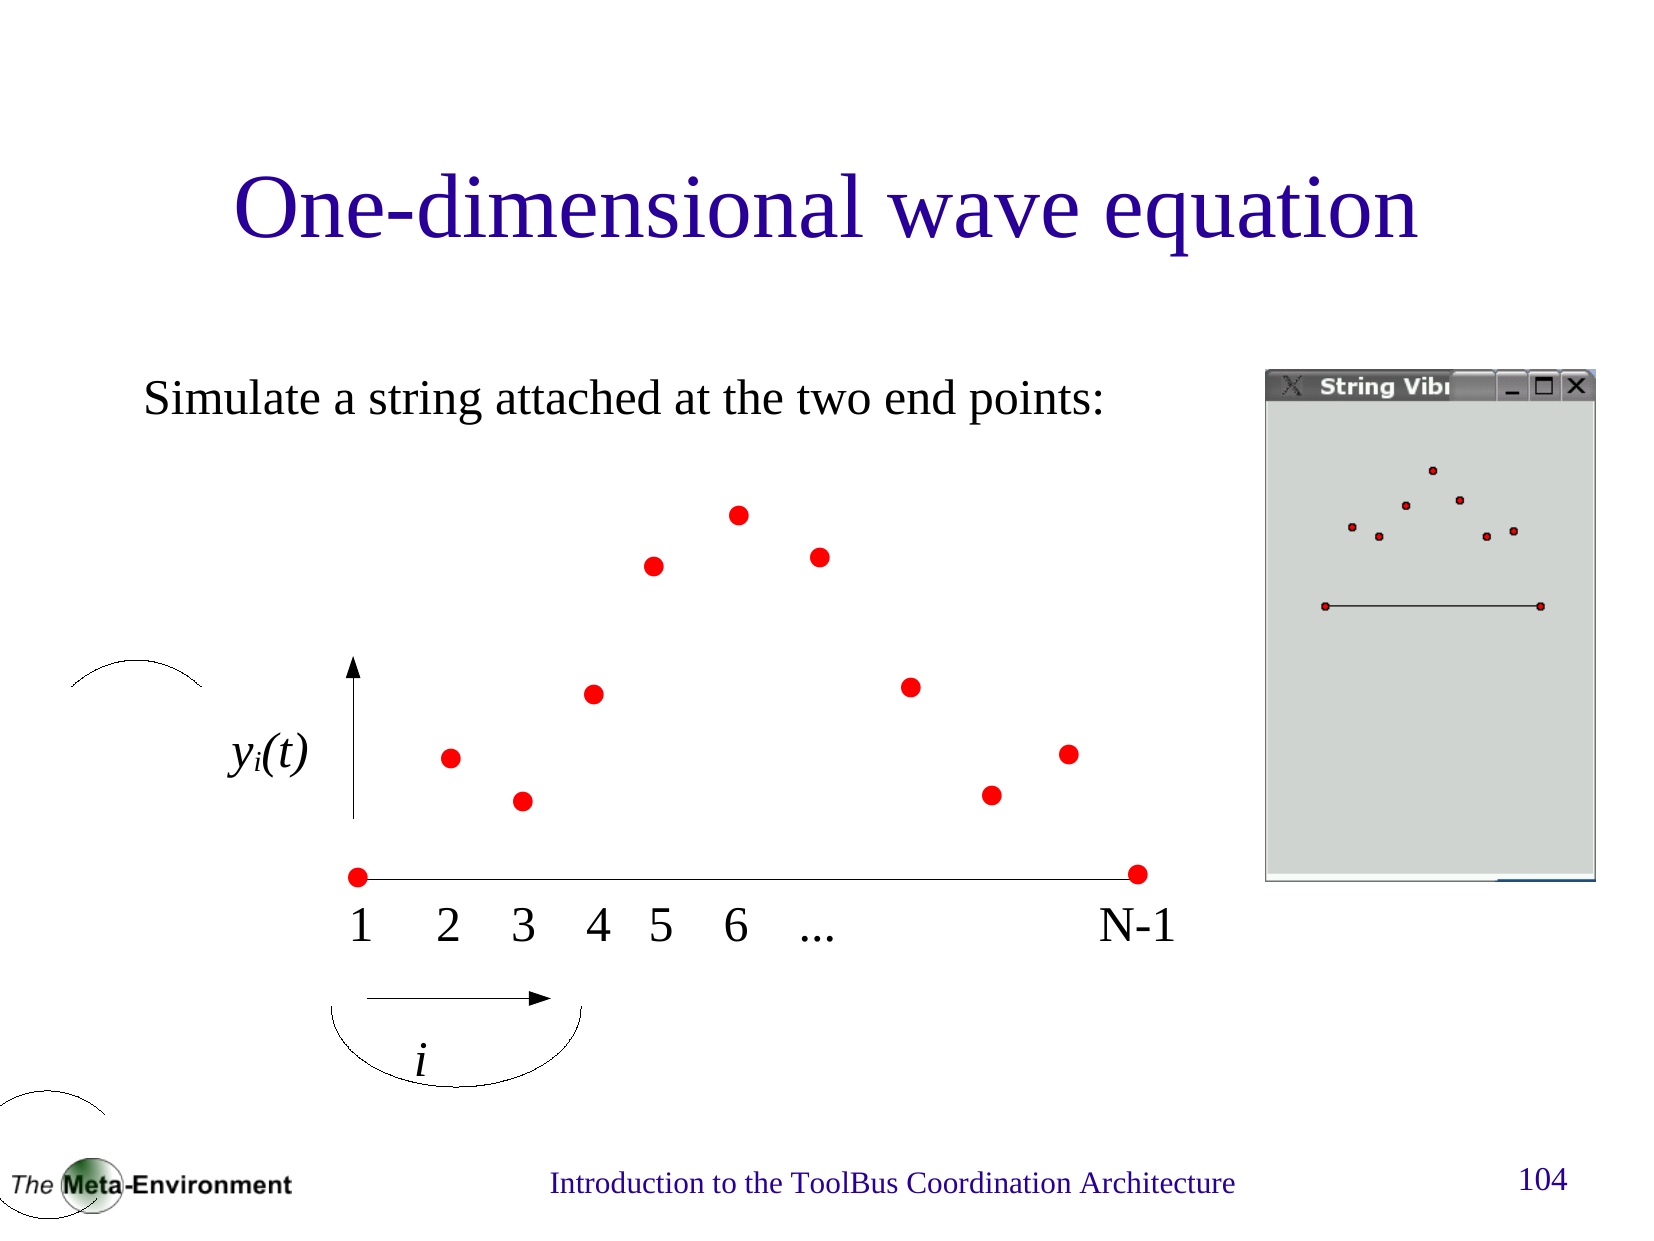

# One-dimensional wave equation
Simulate a string attached at the two end points:
.
.
.
.
.
.
.
.
.
yi(t)
.
.
1 2 3 4 5 6 ... N-1
i